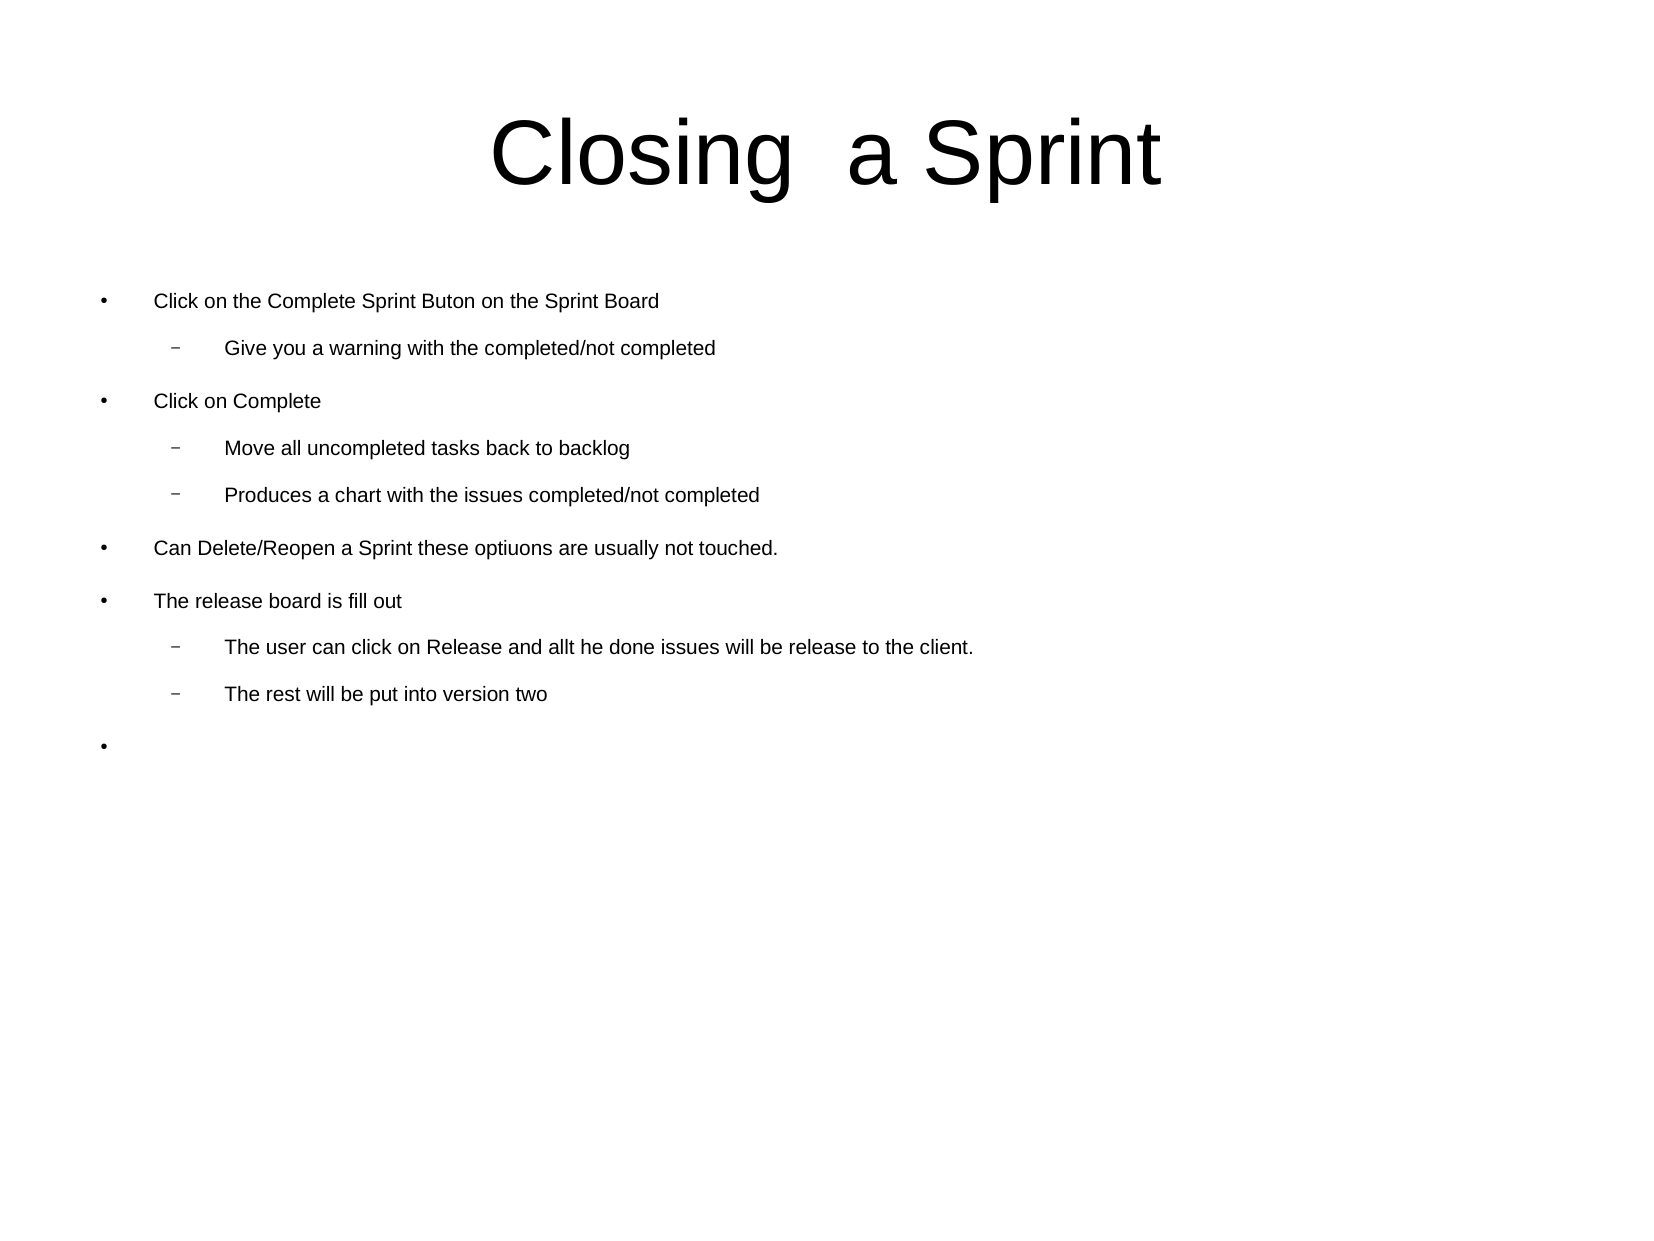

# Closing a Sprint
Click on the Complete Sprint Buton on the Sprint Board
Give you a warning with the completed/not completed
Click on Complete
Move all uncompleted tasks back to backlog
Produces a chart with the issues completed/not completed
Can Delete/Reopen a Sprint these optiuons are usually not touched.
The release board is fill out
The user can click on Release and allt he done issues will be release to the client.
The rest will be put into version two